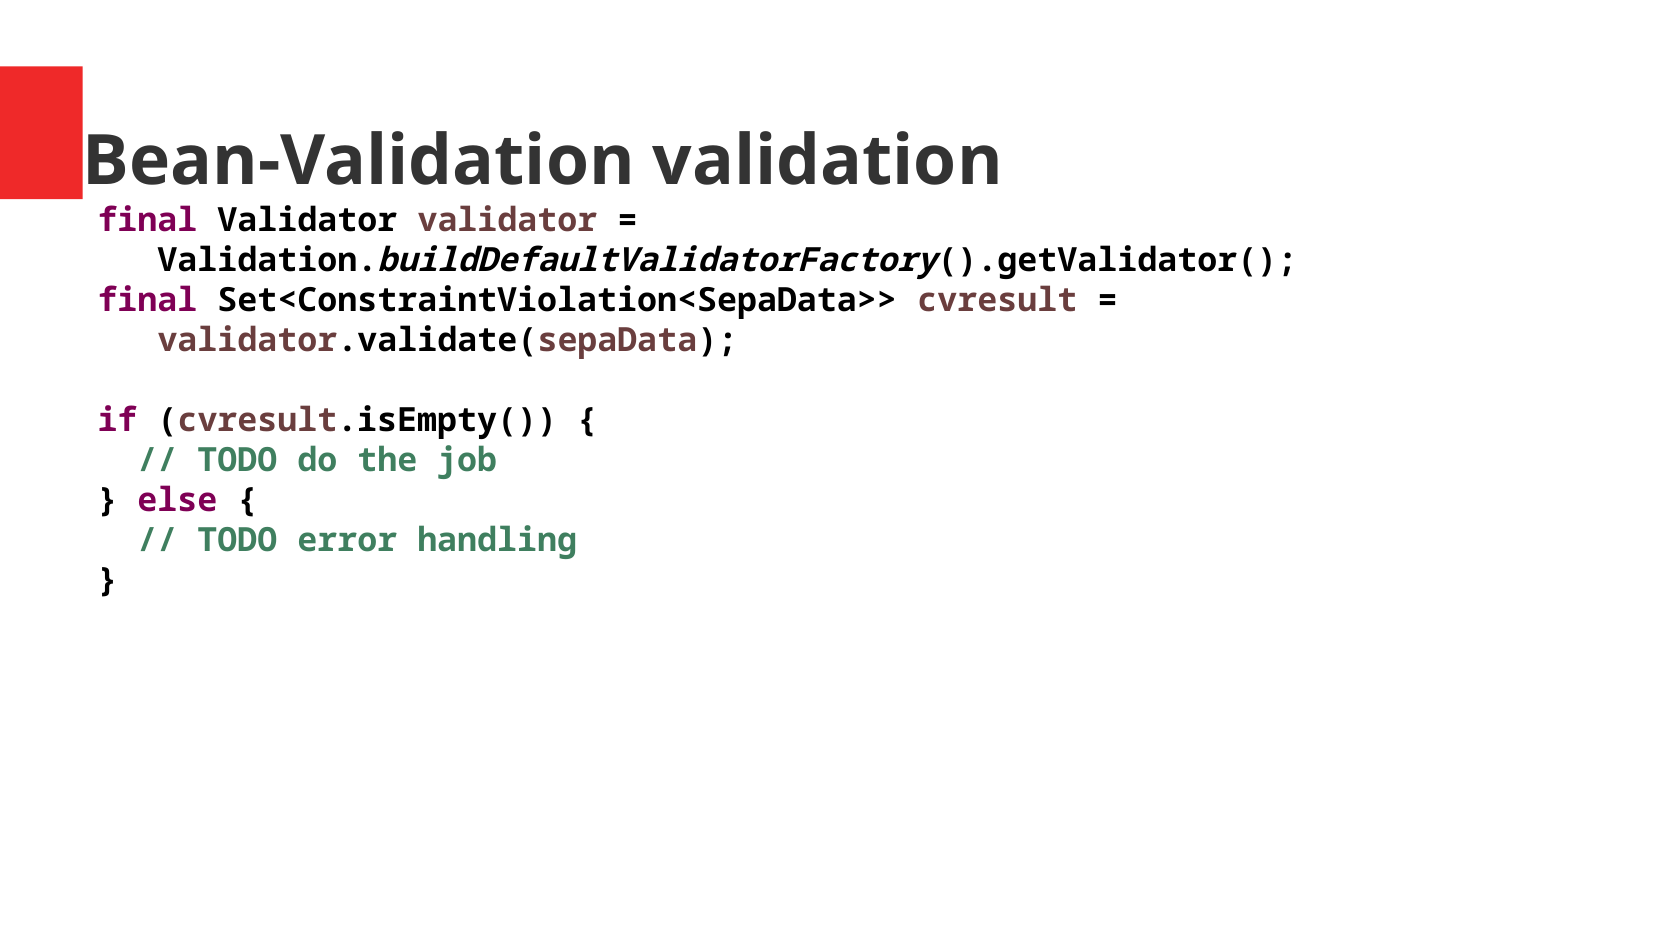

# Bean-Validation validation
final Validator validator =
 Validation.buildDefaultValidatorFactory().getValidator();
final Set<ConstraintViolation<SepaData>> cvresult =
 validator.validate(sepaData);
if (cvresult.isEmpty()) {
 // TODO do the job
} else {
 // TODO error handling
}